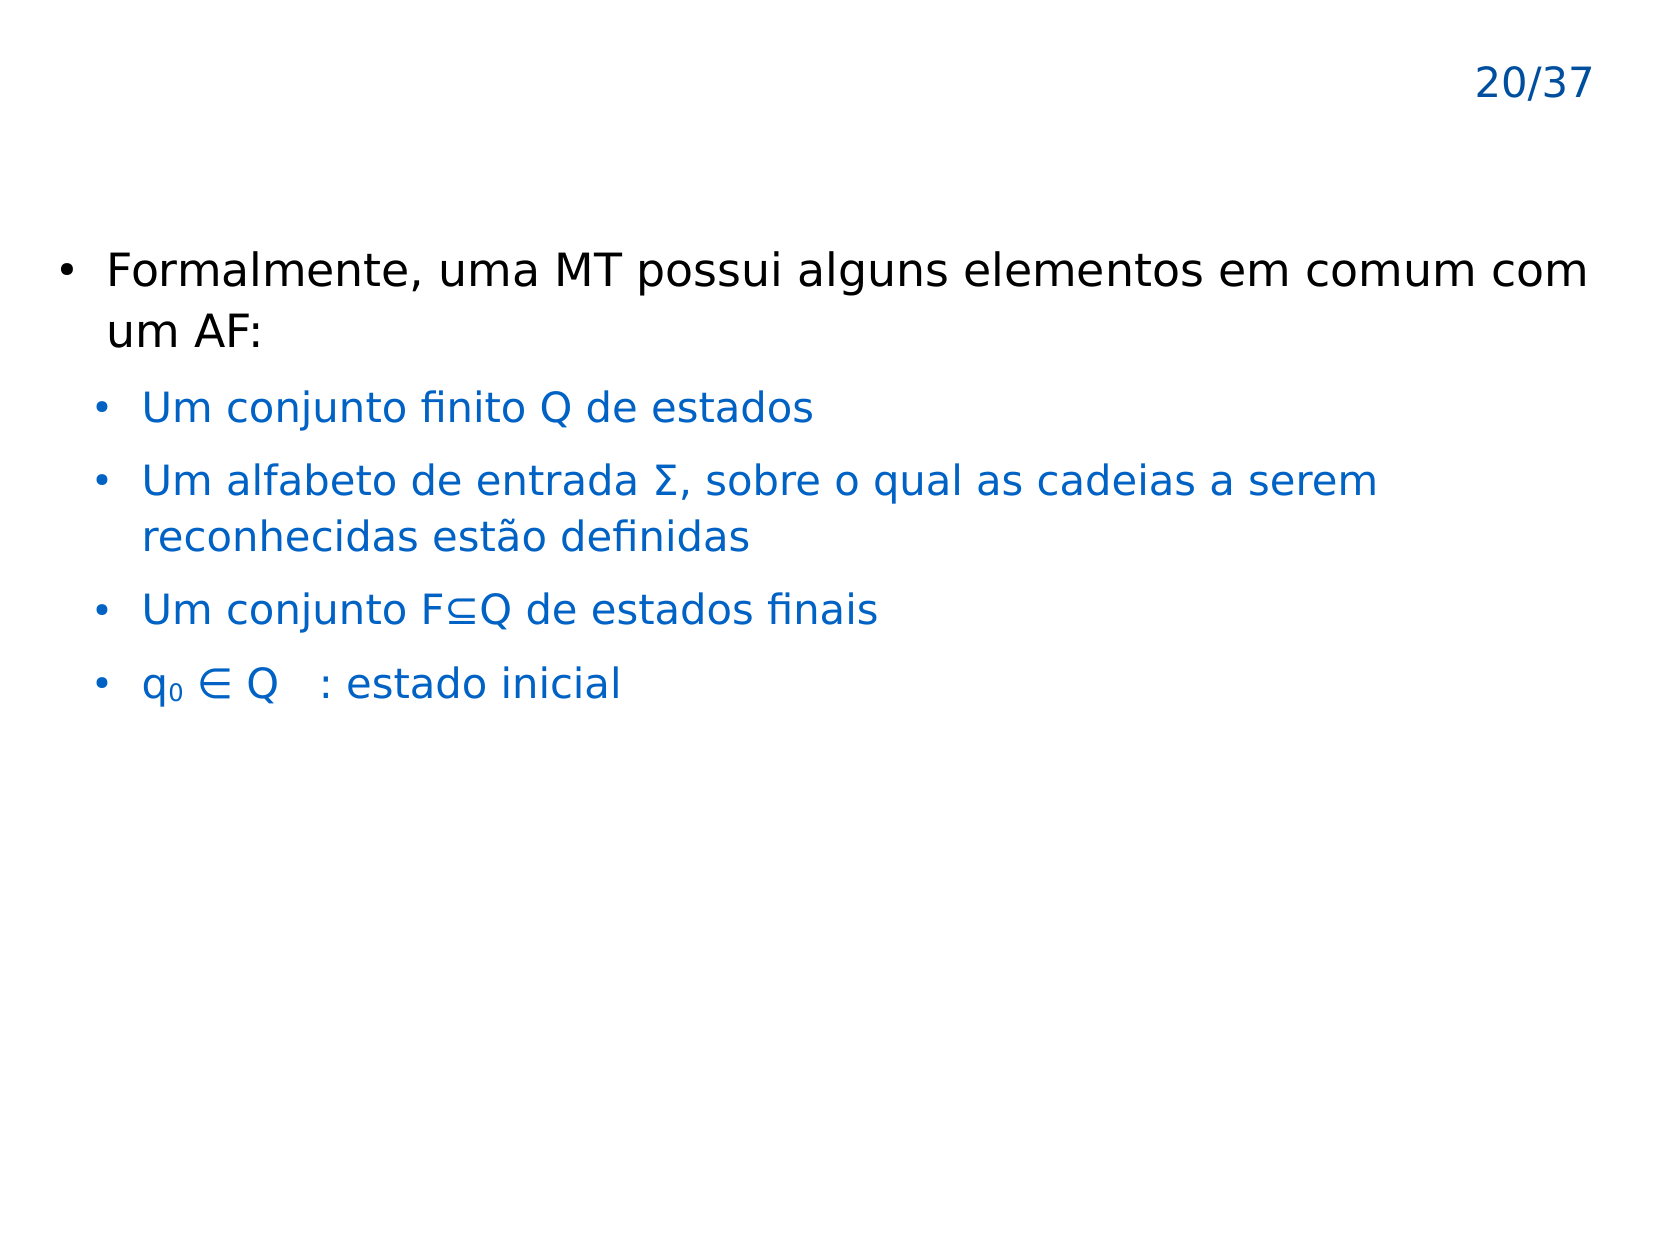

#
20
Formalmente, uma MT possui alguns elementos em comum com um AF:
Um conjunto finito Q de estados
Um alfabeto de entrada Σ, sobre o qual as cadeias a serem reconhecidas estão definidas
Um conjunto F⊆Q de estados finais
q0 ∈ Q : estado inicial